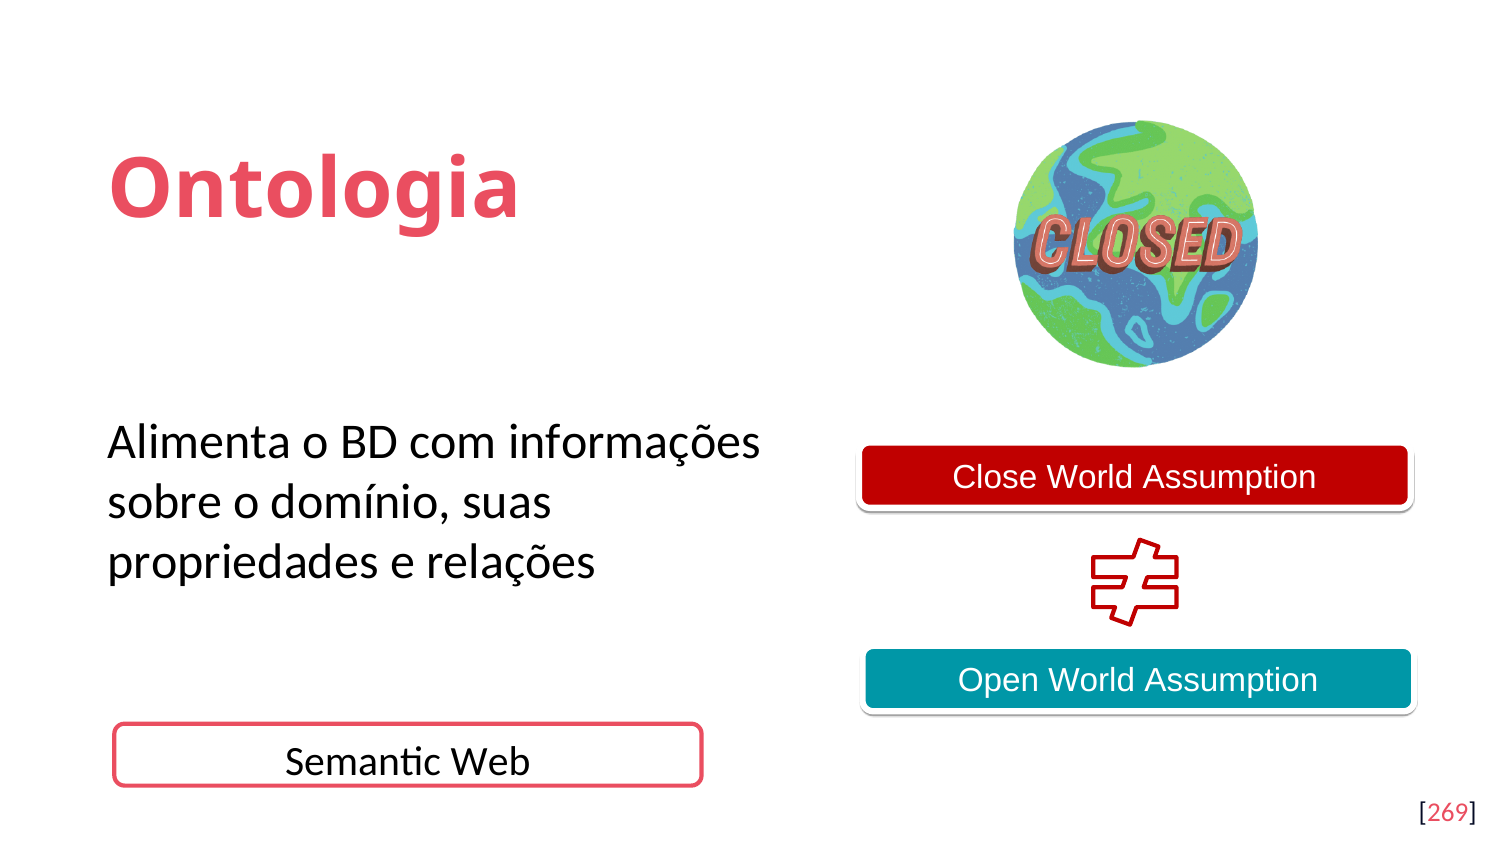

Ontologia
Alimenta o BD com informações sobre o domínio, suas propriedades e relações
Close World Assumption
Open World Assumption
Semantic Web